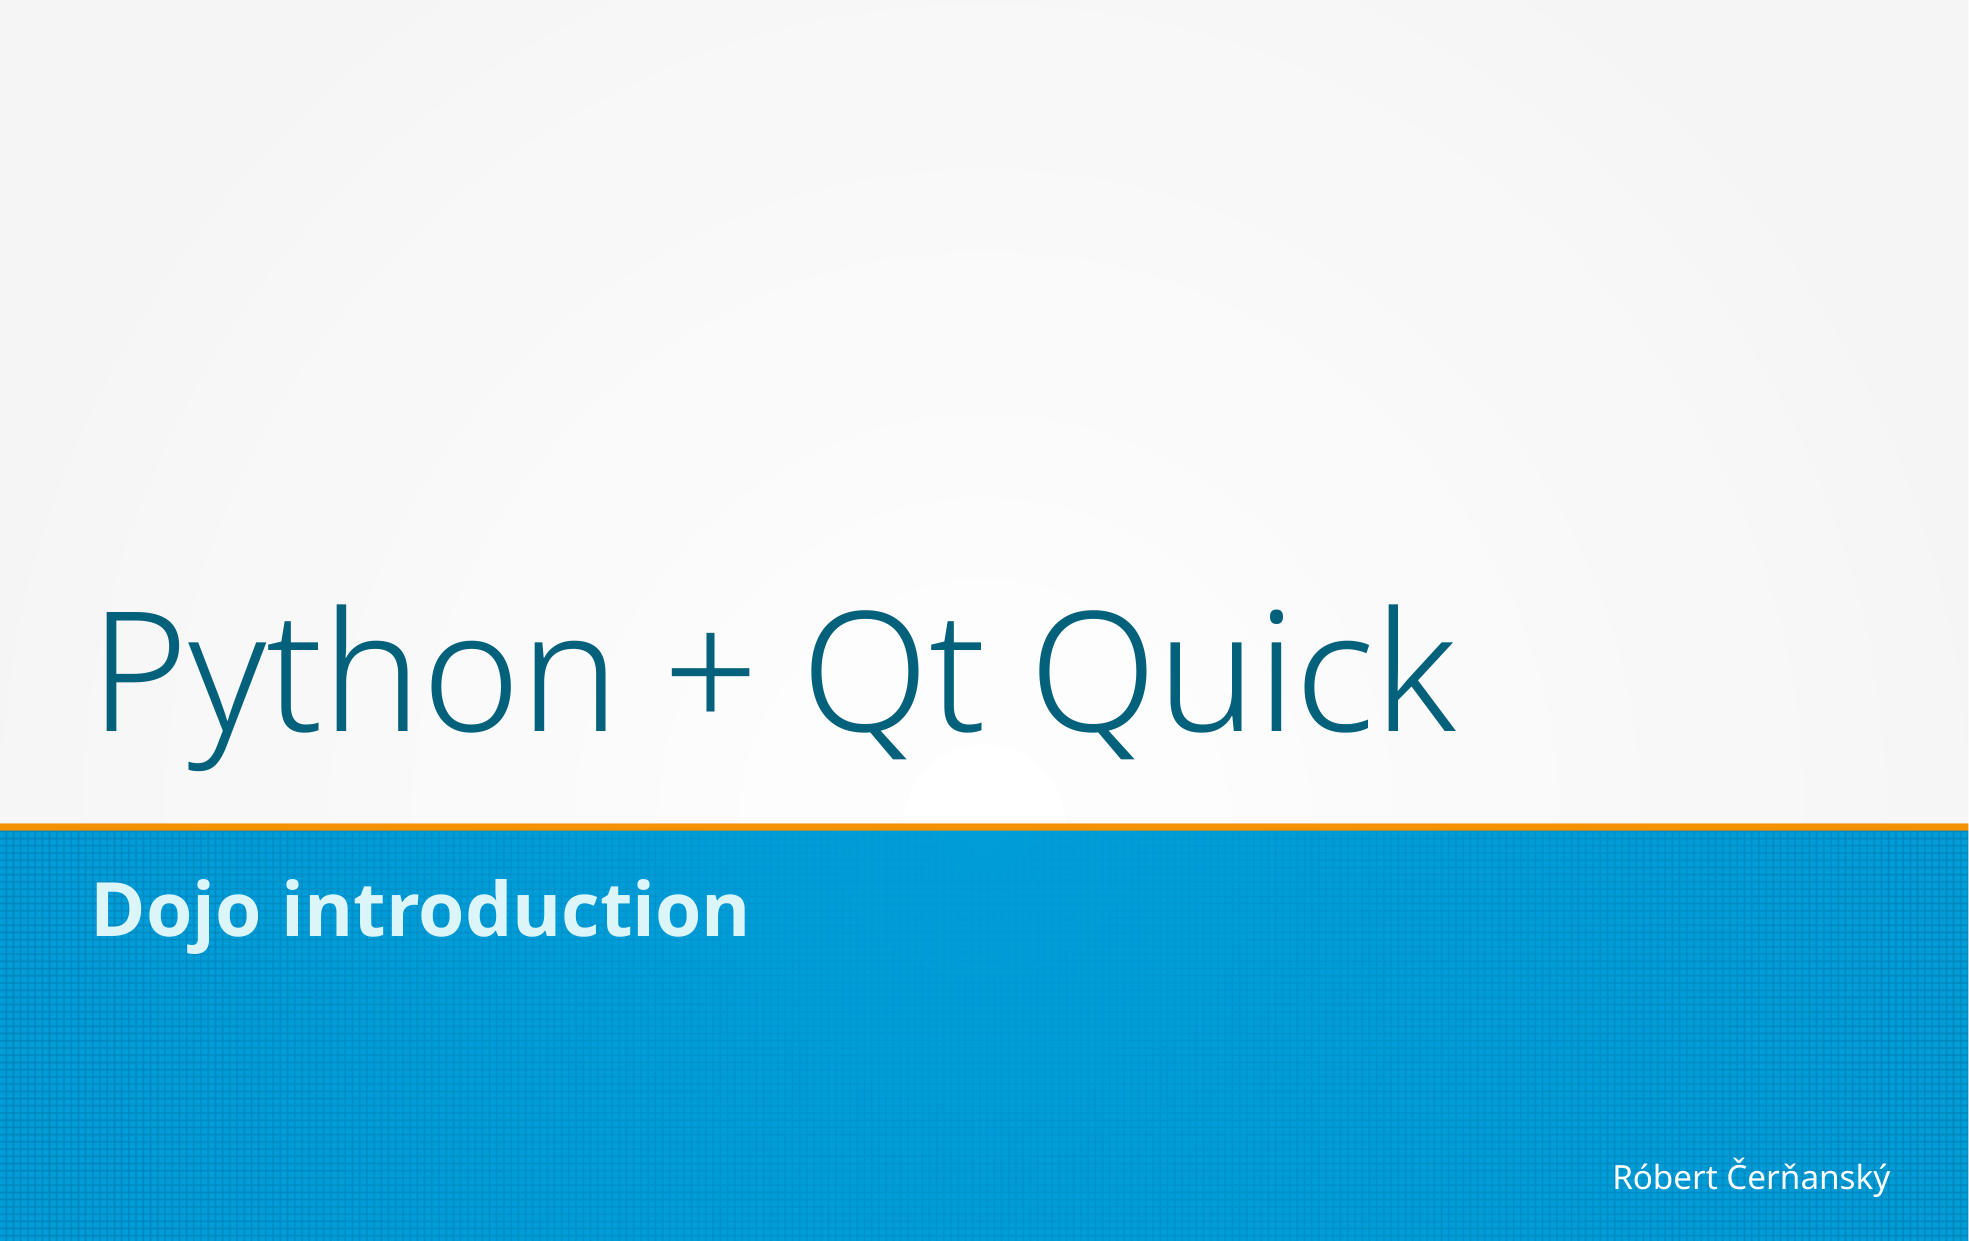

# Python + Qt Quick
Dojo introduction
Róbert Čerňanský